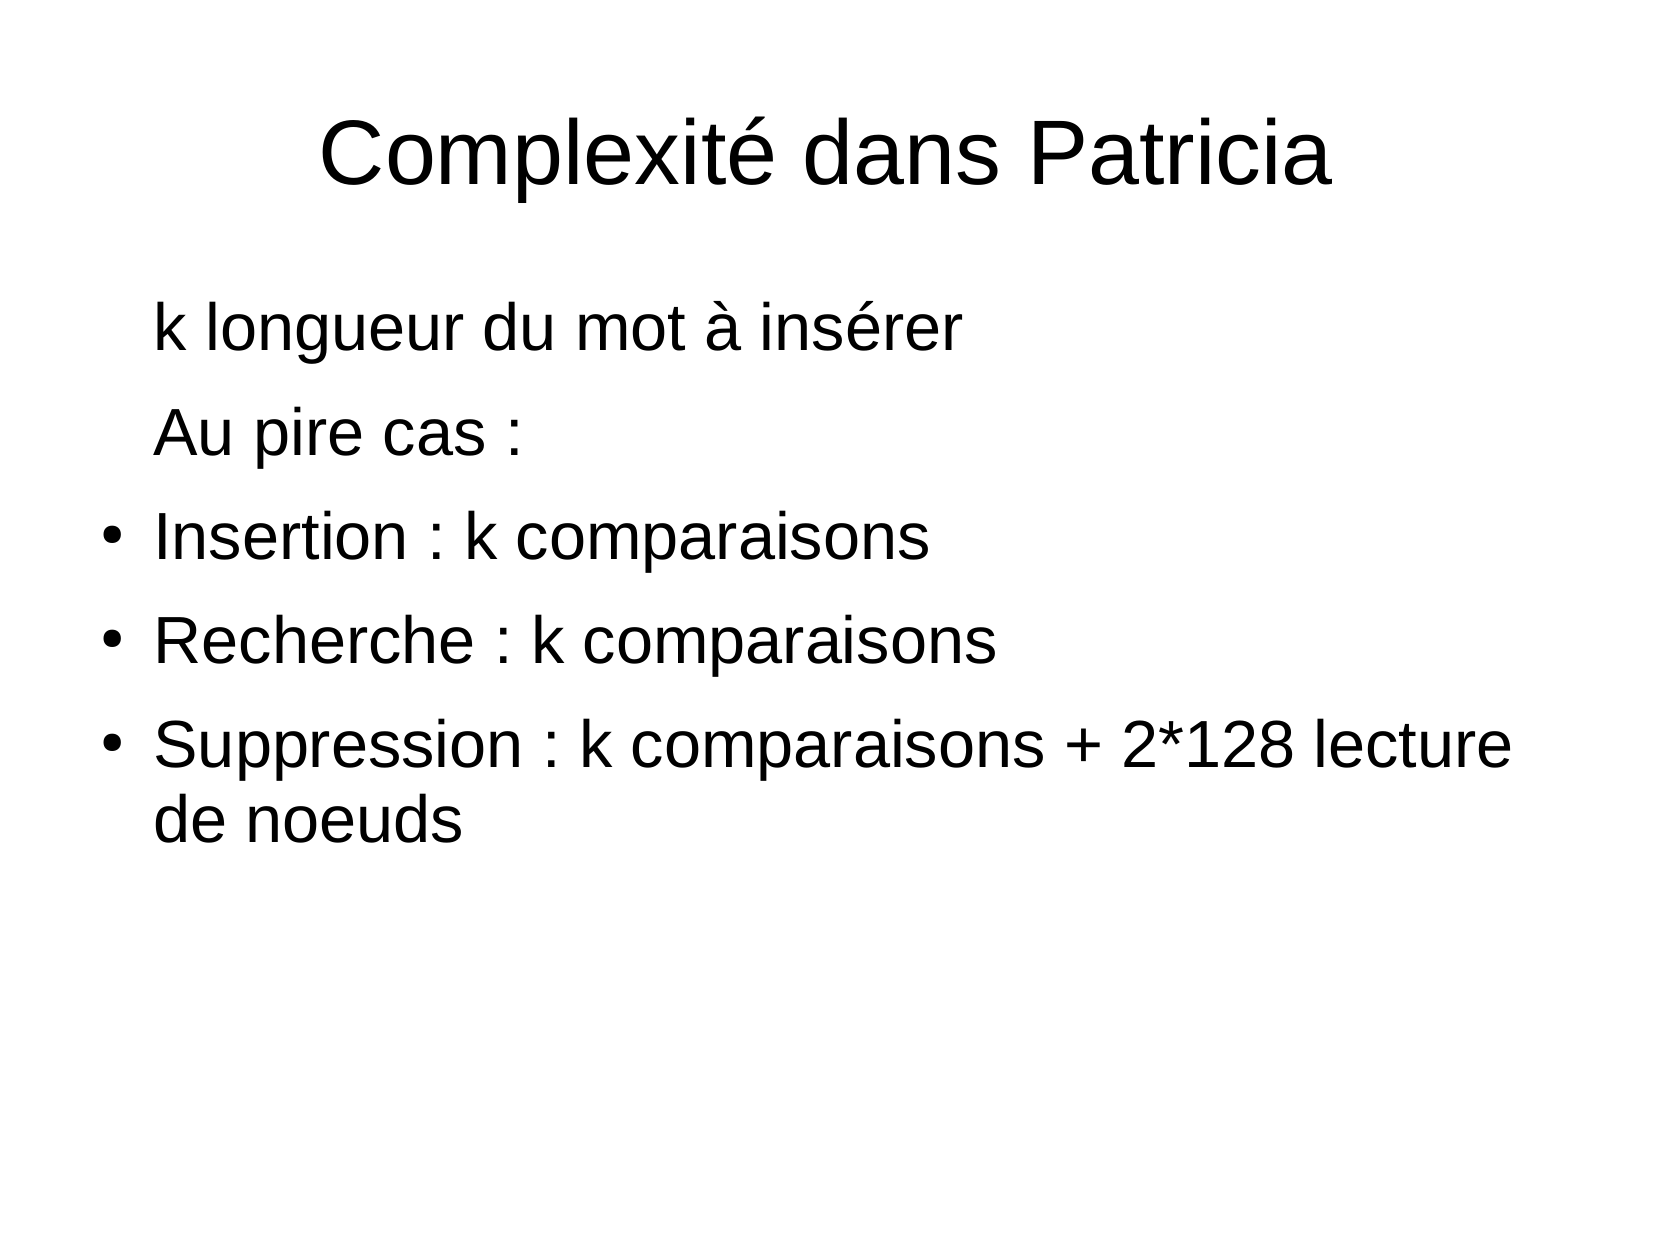

# Complexité dans Patricia
k longueur du mot à insérer
Au pire cas :
Insertion : k comparaisons
Recherche : k comparaisons
Suppression : k comparaisons + 2*128 lecture de noeuds